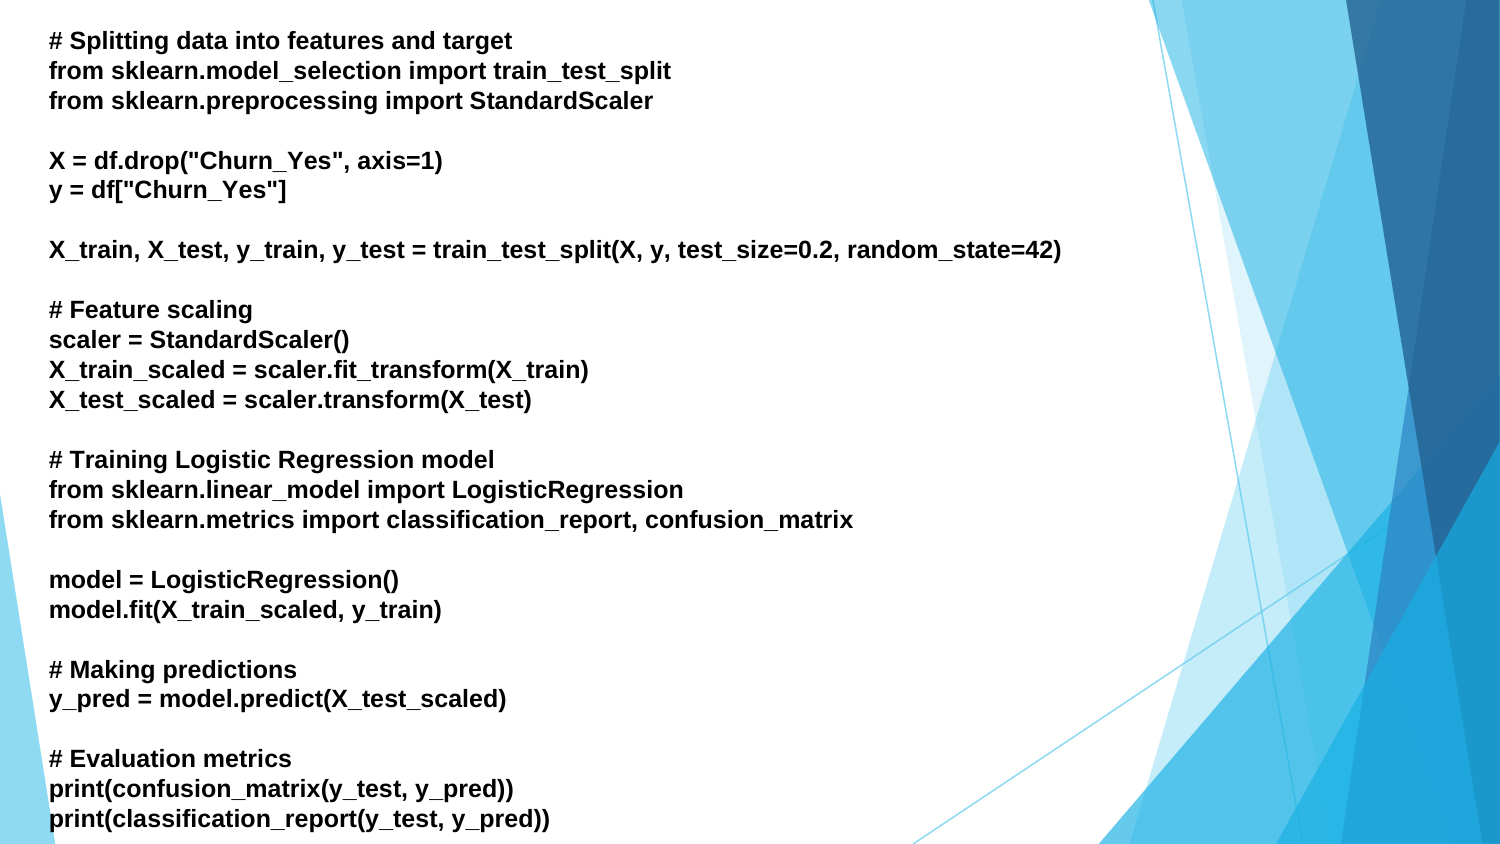

# Splitting data into features and target
from sklearn.model_selection import train_test_split
from sklearn.preprocessing import StandardScaler
X = df.drop("Churn_Yes", axis=1)
y = df["Churn_Yes"]
X_train, X_test, y_train, y_test = train_test_split(X, y, test_size=0.2, random_state=42)
# Feature scaling
scaler = StandardScaler()
X_train_scaled = scaler.fit_transform(X_train)
X_test_scaled = scaler.transform(X_test)
# Training Logistic Regression model
from sklearn.linear_model import LogisticRegression
from sklearn.metrics import classification_report, confusion_matrix
model = LogisticRegression()
model.fit(X_train_scaled, y_train)
# Making predictions
y_pred = model.predict(X_test_scaled)
# Evaluation metrics
print(confusion_matrix(y_test, y_pred))
print(classification_report(y_test, y_pred))